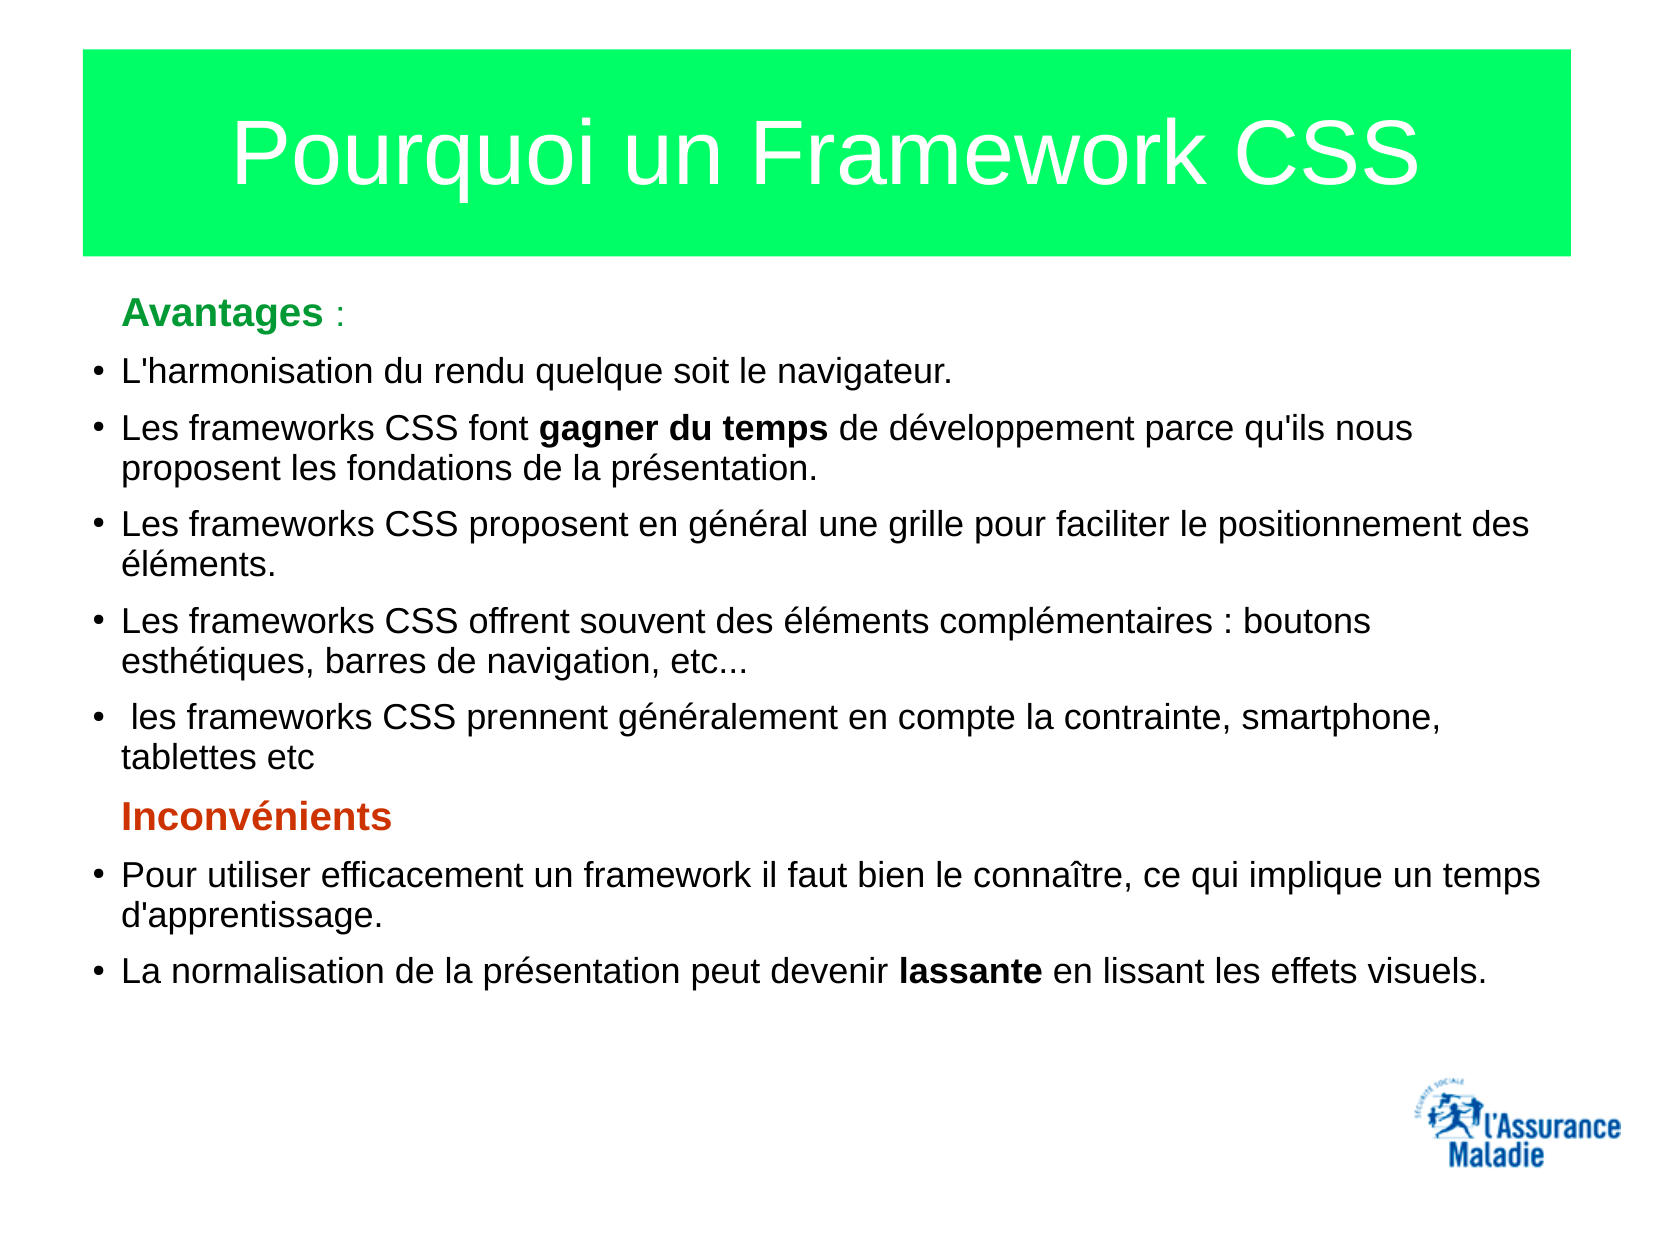

Pourquoi un Framework CSS
# Avantages :
L'harmonisation du rendu quelque soit le navigateur.
Les frameworks CSS font gagner du temps de développement parce qu'ils nous proposent les fondations de la présentation.
Les frameworks CSS proposent en général une grille pour faciliter le positionnement des éléments.
Les frameworks CSS offrent souvent des éléments complémentaires : boutons esthétiques, barres de navigation, etc...
 les frameworks CSS prennent généralement en compte la contrainte, smartphone, tablettes etc
Inconvénients
Pour utiliser efficacement un framework il faut bien le connaître, ce qui implique un temps d'apprentissage.
La normalisation de la présentation peut devenir lassante en lissant les effets visuels.